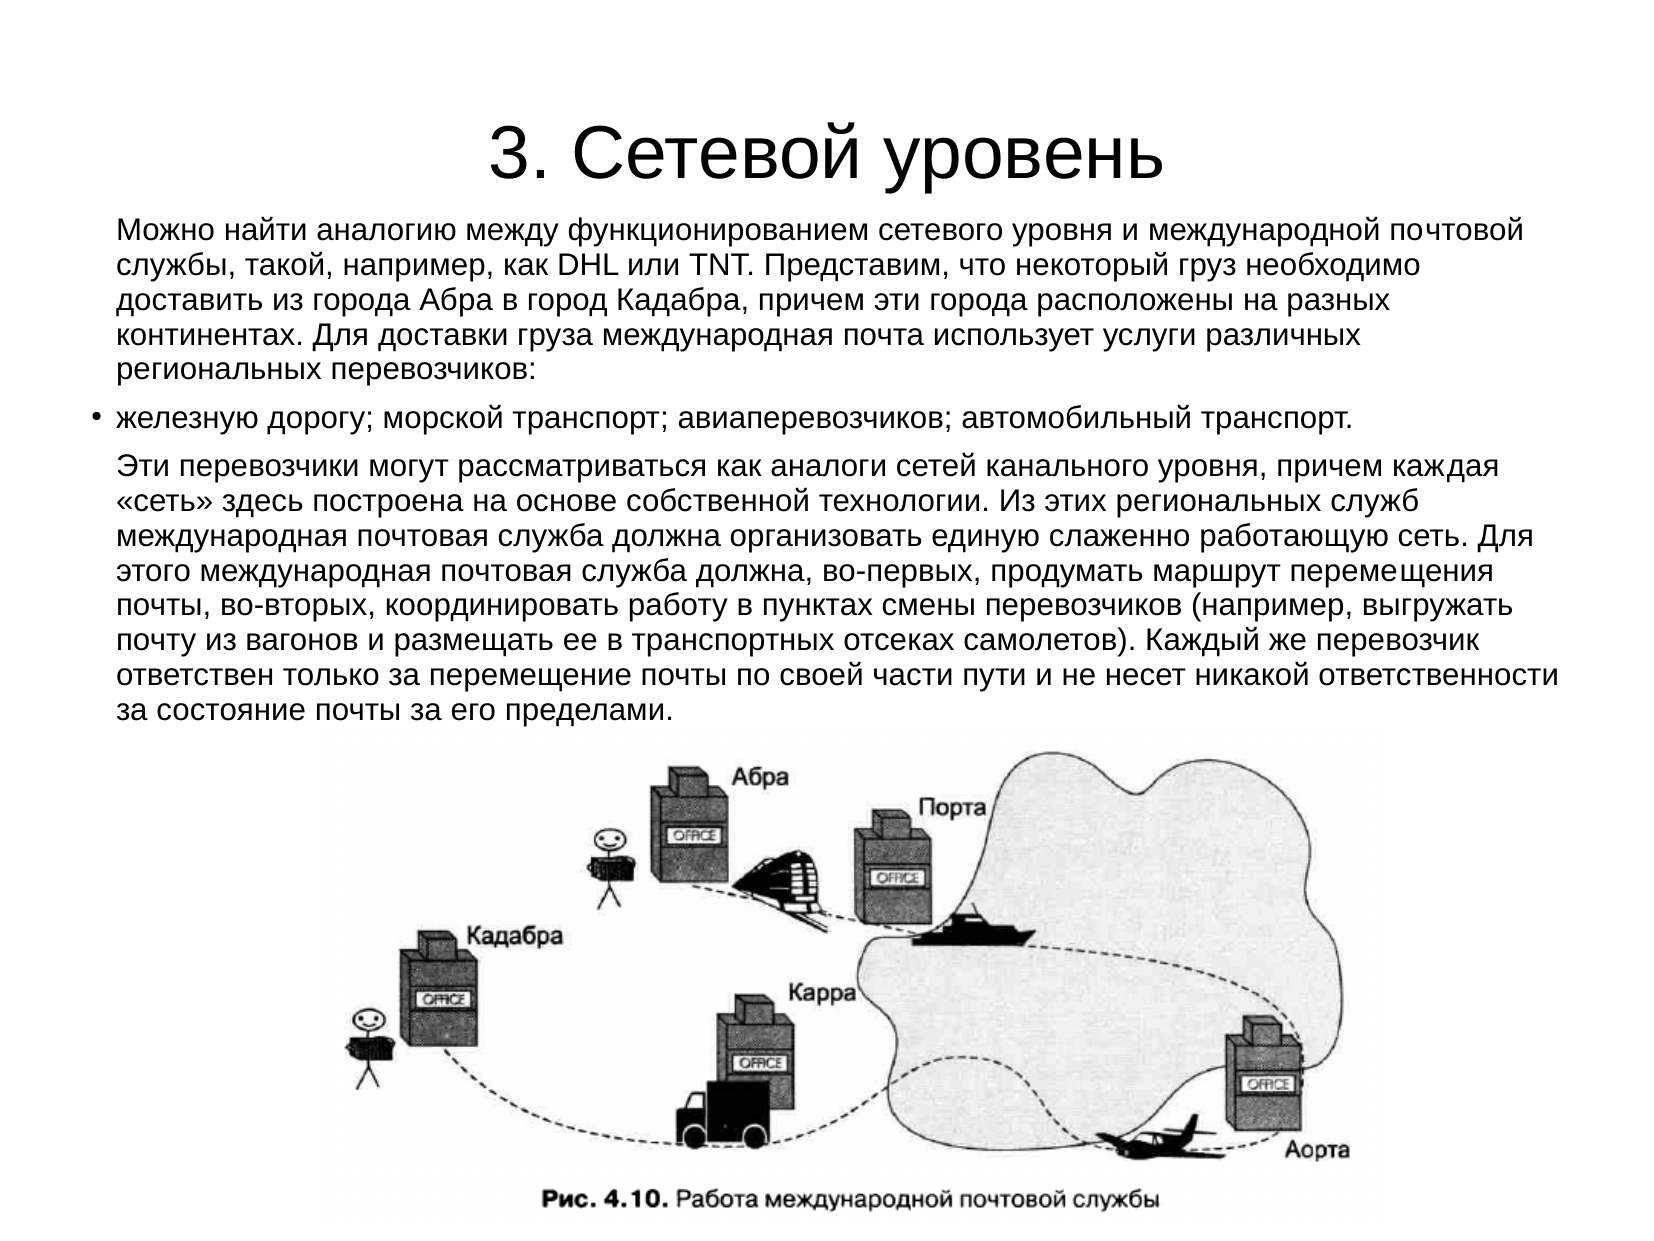

# 3. Сетевой уровень
Можно найти аналогию между функционированием сетевого уровня и международной по­чтовой службы, такой, например, как DHL или TNT. Представим, что некоторый груз необходимо доставить из города Абра в город Кадабра, причем эти города расположены на разных континентах. Для доставки груза международная почта использует услуги различных региональных перевозчиков:
железную дорогу; морской транспорт; авиаперевозчиков; автомобильный транспорт.
Эти перевозчики могут рассматриваться как аналоги сетей канального уровня, причем каж­дая «сеть» здесь построена на основе собственной технологии. Из этих региональных служб международная почтовая служба должна организовать единую слаженно работающую сеть. Для этого международная почтовая служба должна, во-первых, продумать маршрут переме­щения почты, во-вторых, координировать работу в пунктах смены перевозчиков (например, выгружать почту из вагонов и размещать ее в транспортных отсеках самолетов). Каждый же перевозчик ответствен только за перемещение почты по своей части пути и не несет никакой ответственности за состояние почты за его пределами.